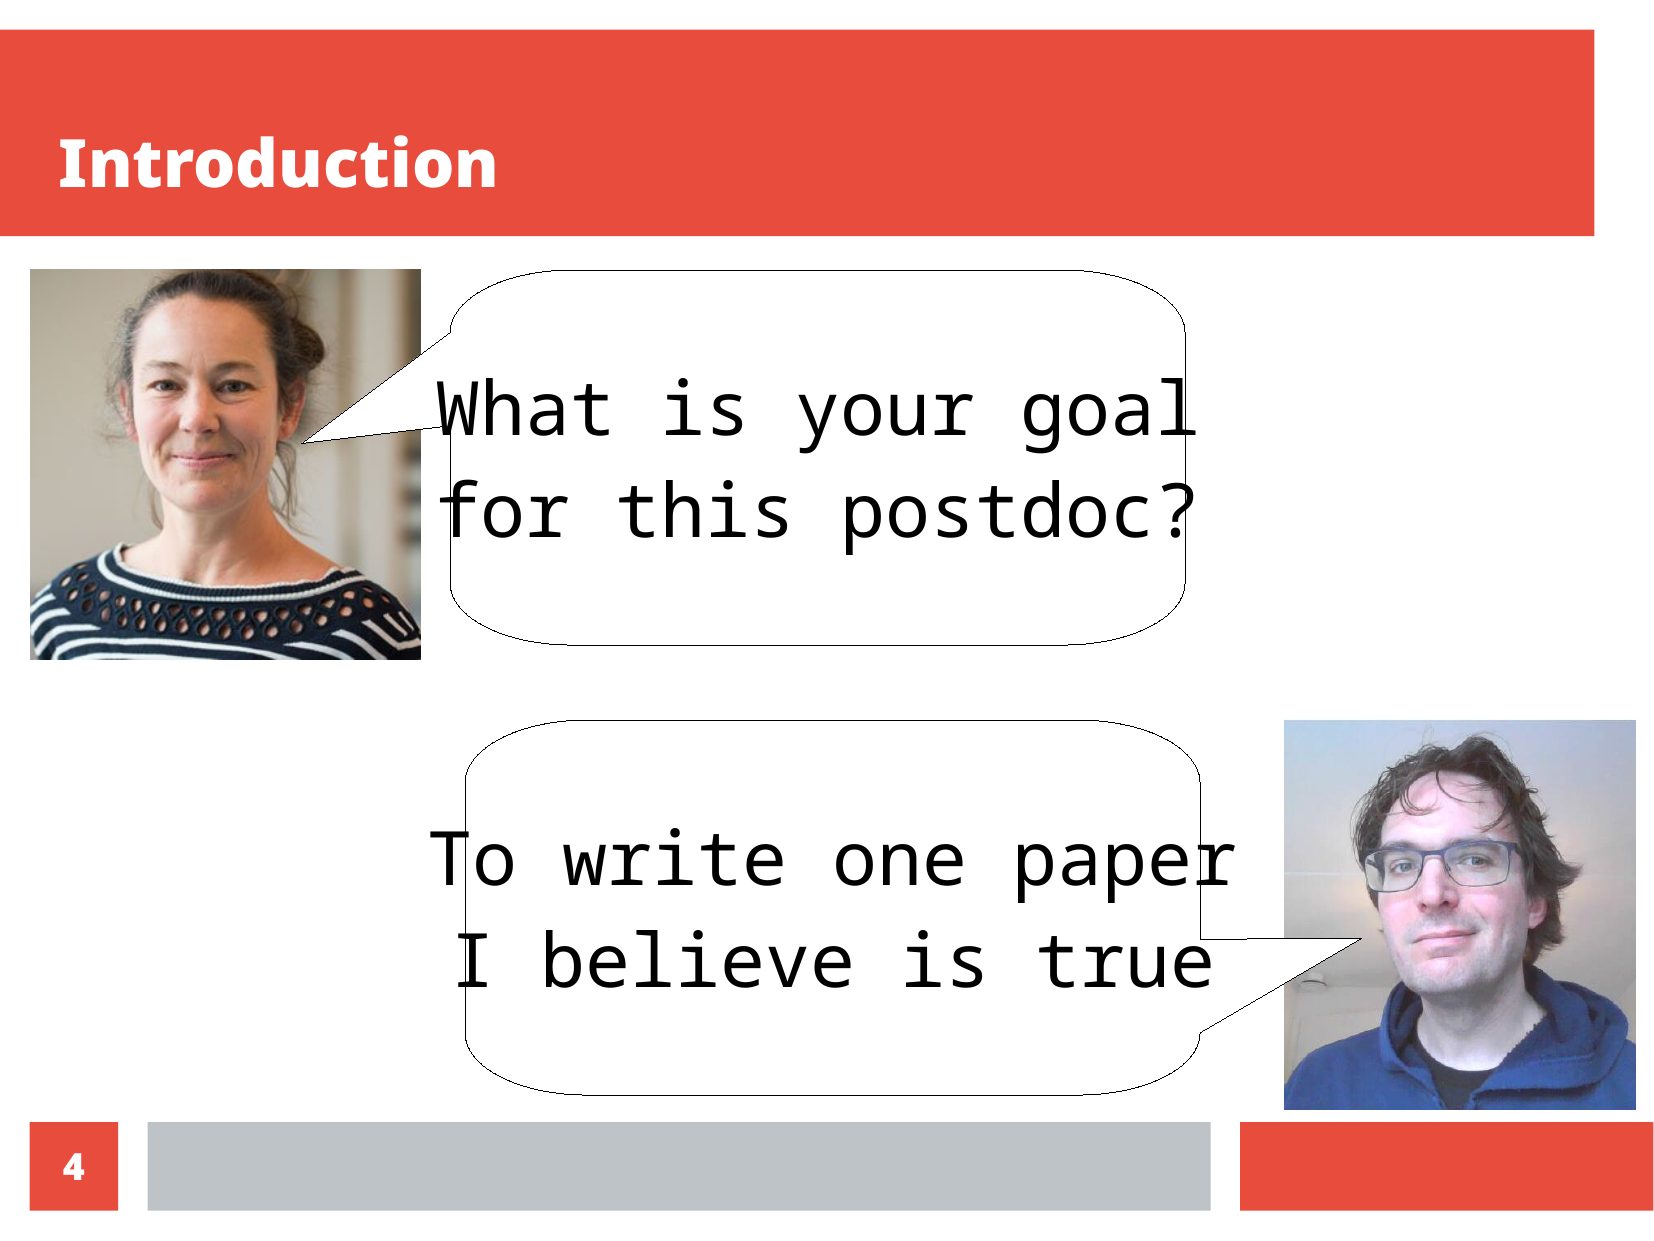

# Introduction
What is your goal
for this postdoc?
To write one paper
I believe is true
4